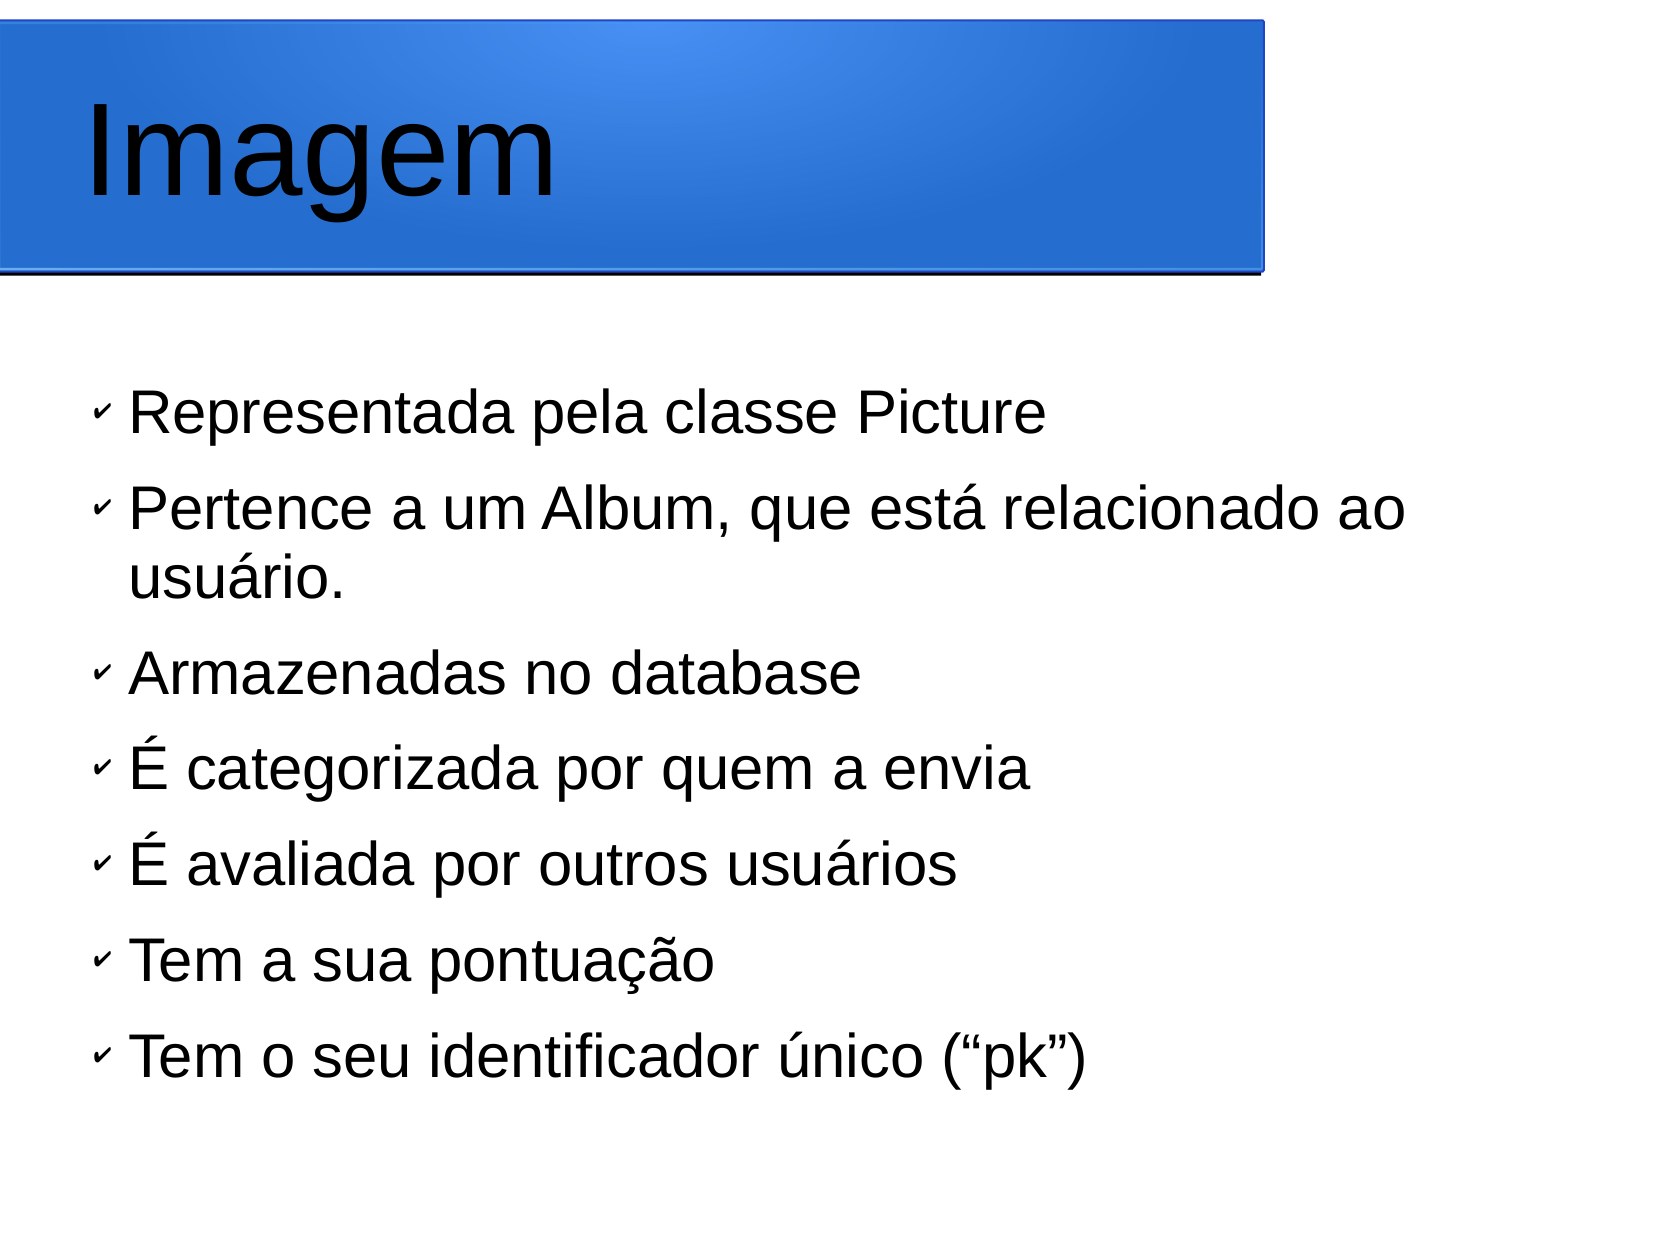

# Imagem
Representada pela classe Picture
Pertence a um Album, que está relacionado ao usuário.
Armazenadas no database
É categorizada por quem a envia
É avaliada por outros usuários
Tem a sua pontuação
Tem o seu identificador único (“pk”)